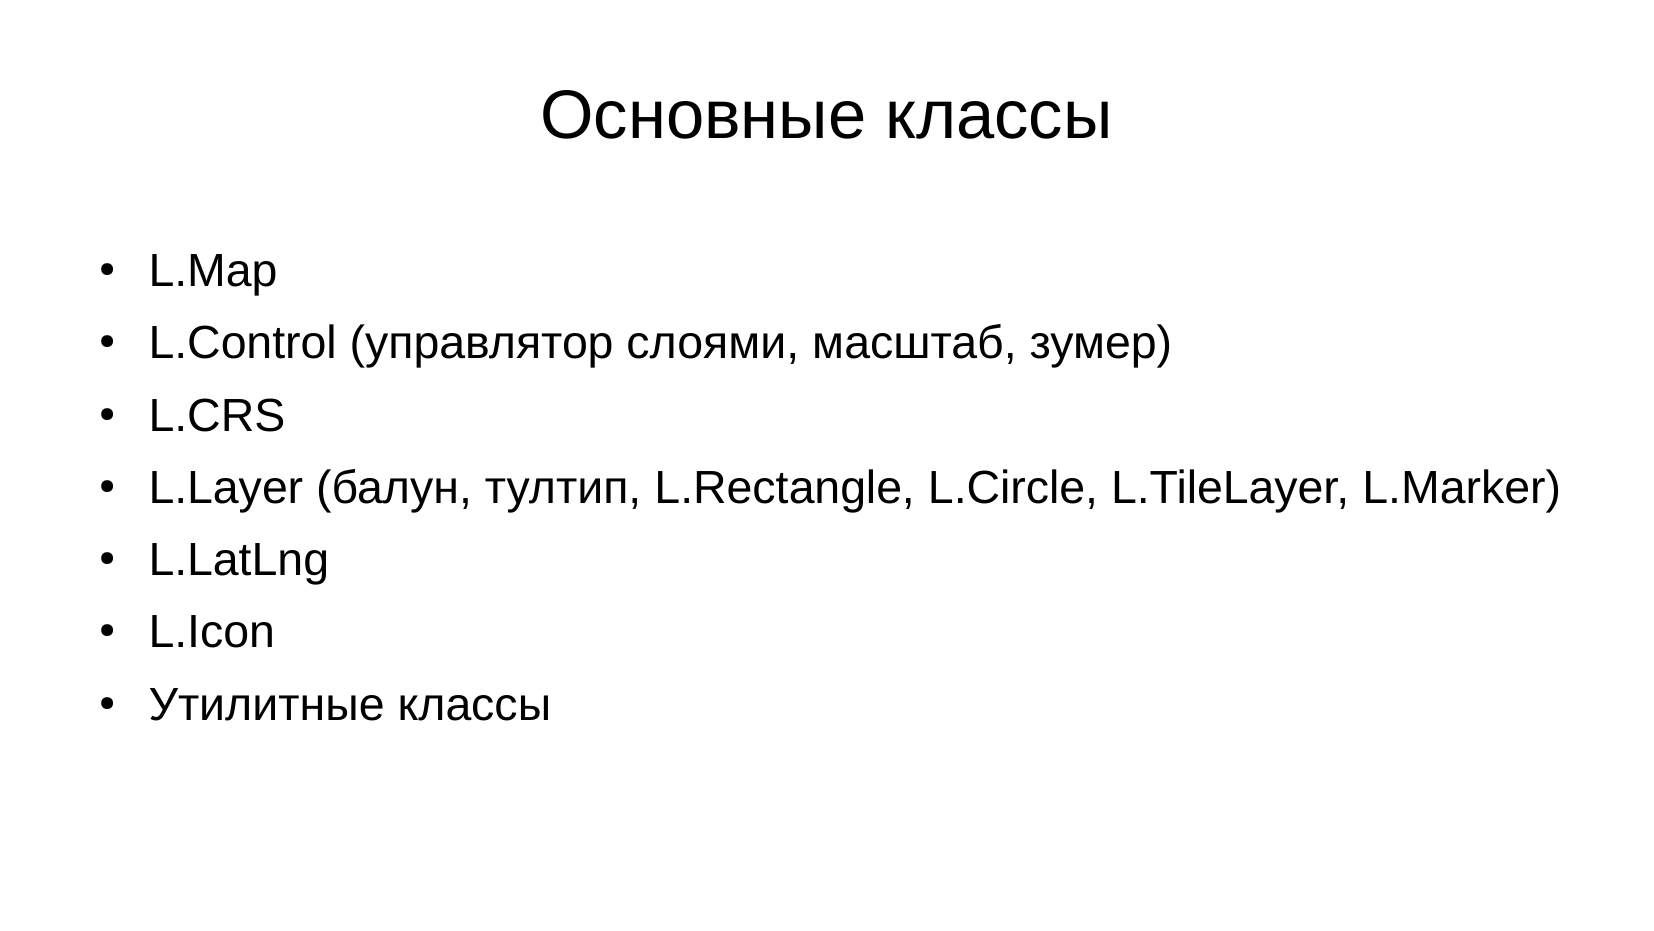

# Основные классы
L.Map
L.Control (управлятор слоями, масштаб, зумер)
L.CRS
L.Layer (балун, тултип, L.Rectangle, L.Circle, L.TileLayer, L.Marker)
L.LatLng
L.Icon
Утилитные классы